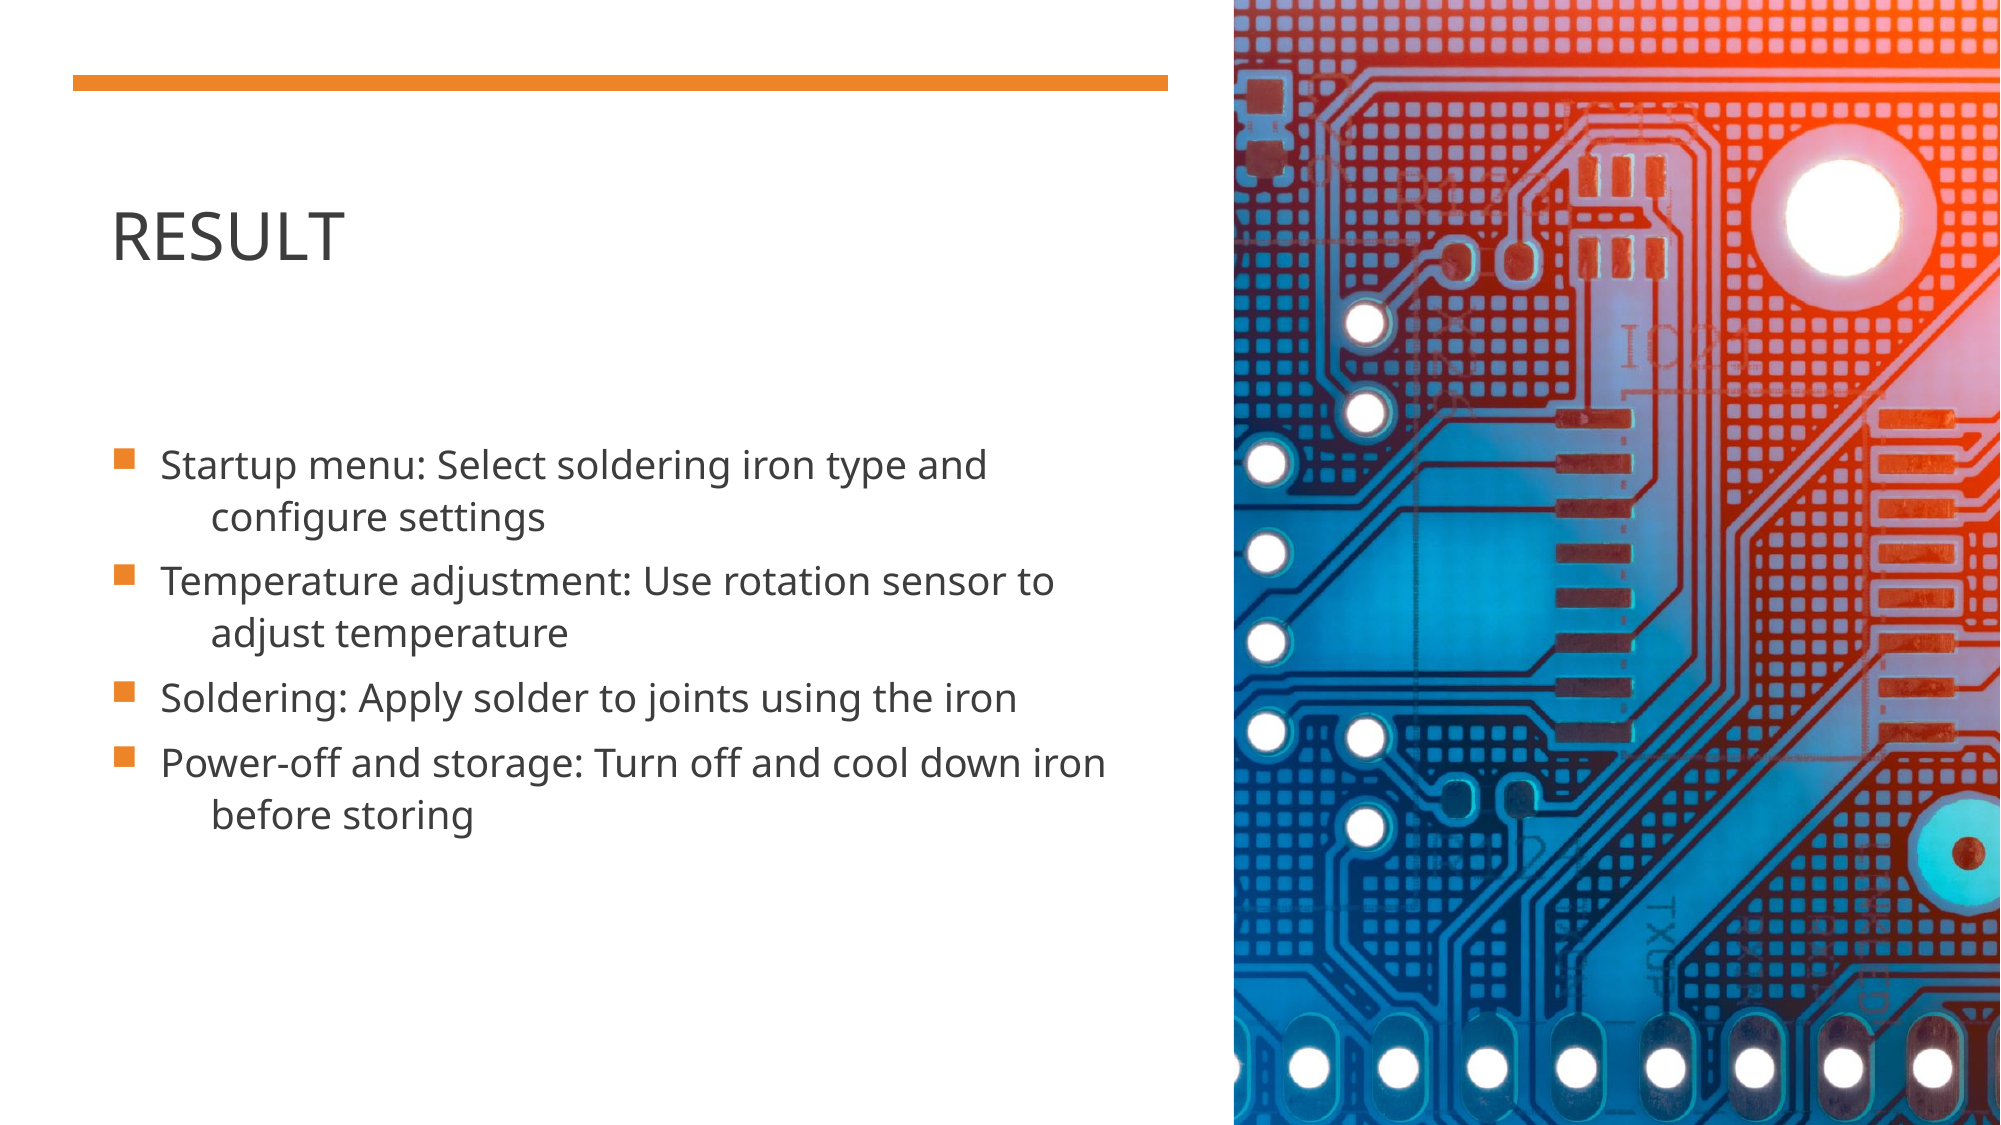

# result
Startup menu: Select soldering iron type and configure settings
Temperature adjustment: Use rotation sensor to adjust temperature
Soldering: Apply solder to joints using the iron
Power-off and storage: Turn off and cool down iron before storing